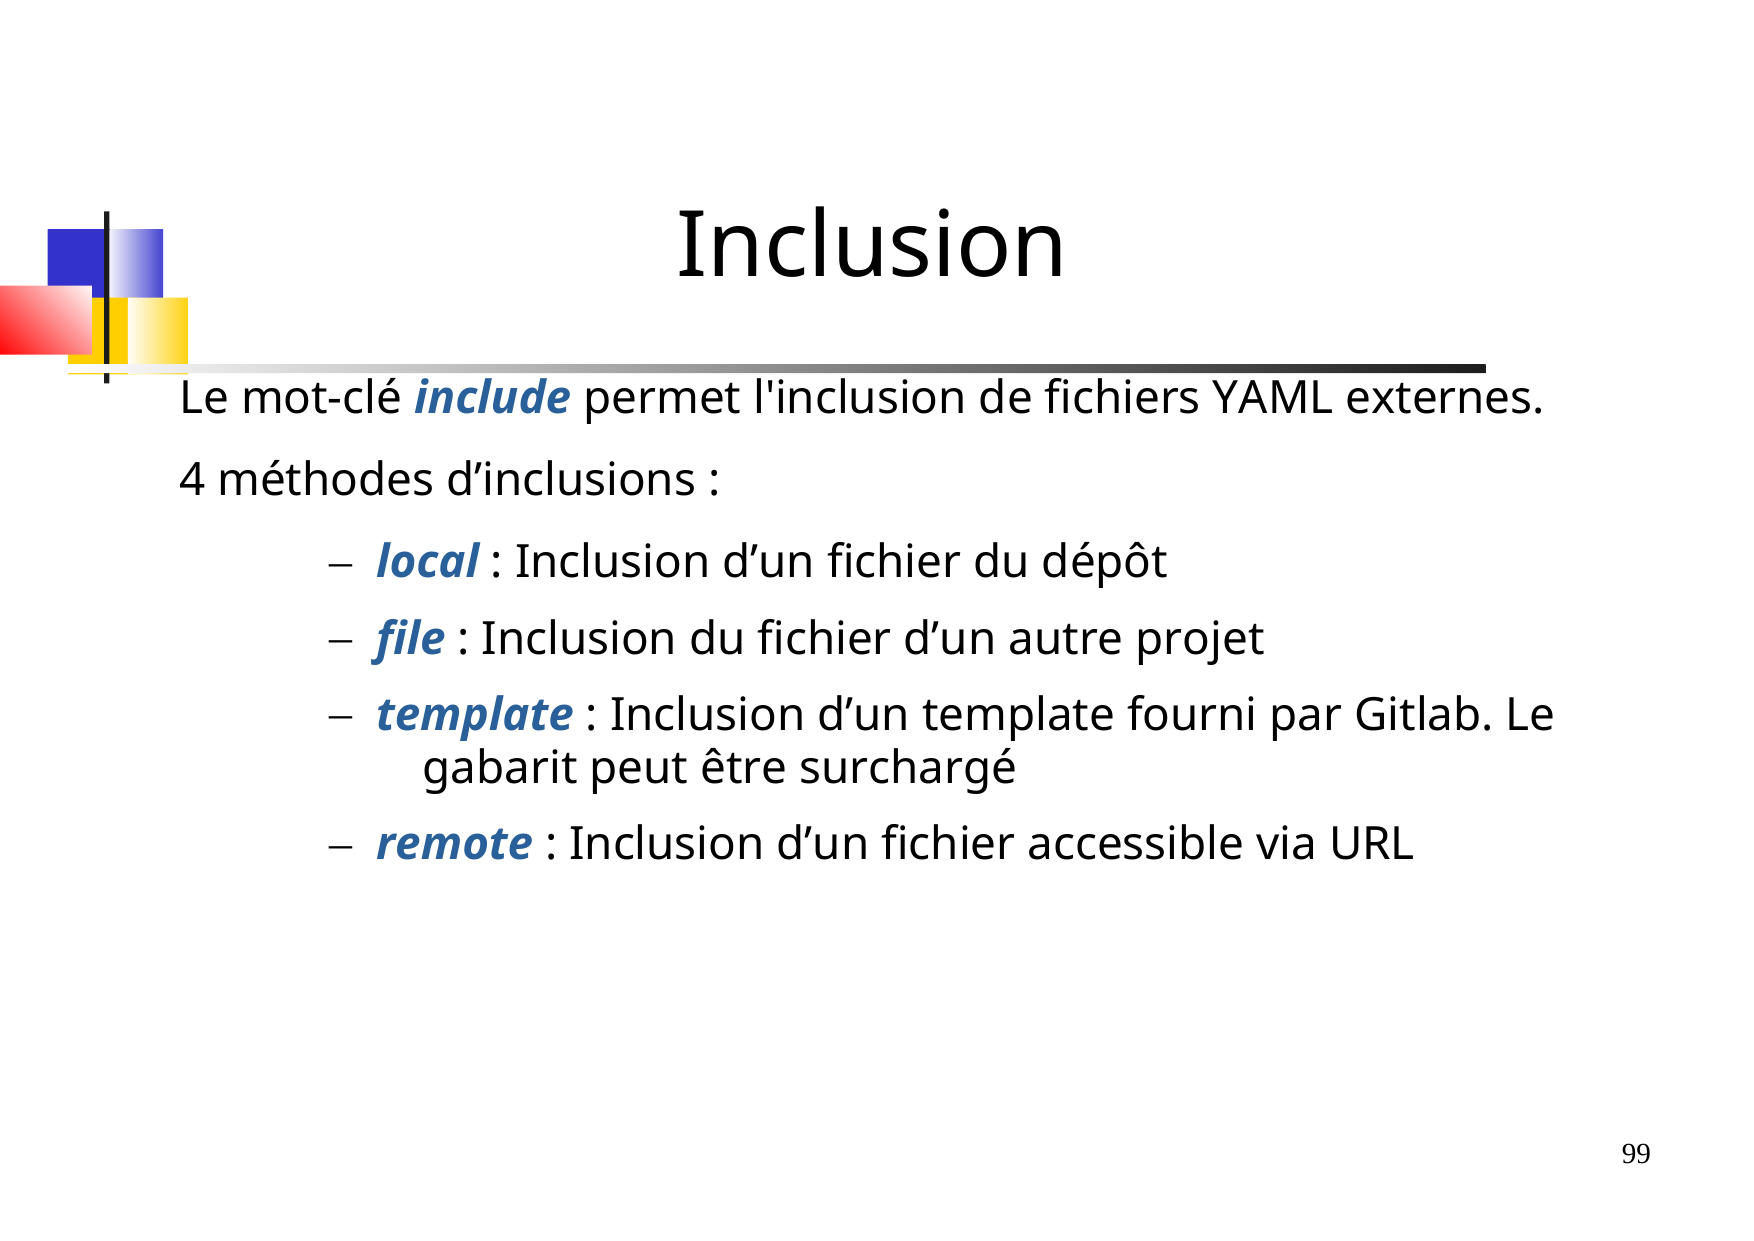

# Inclusion
Le mot-clé include permet l'inclusion de fichiers YAML externes.
4 méthodes d’inclusions :
local : Inclusion d’un fichier du dépôt
file : Inclusion du fichier d’un autre projet
template : Inclusion d’un template fourni par Gitlab. Le gabarit peut être surchargé
remote : Inclusion d’un fichier accessible via URL